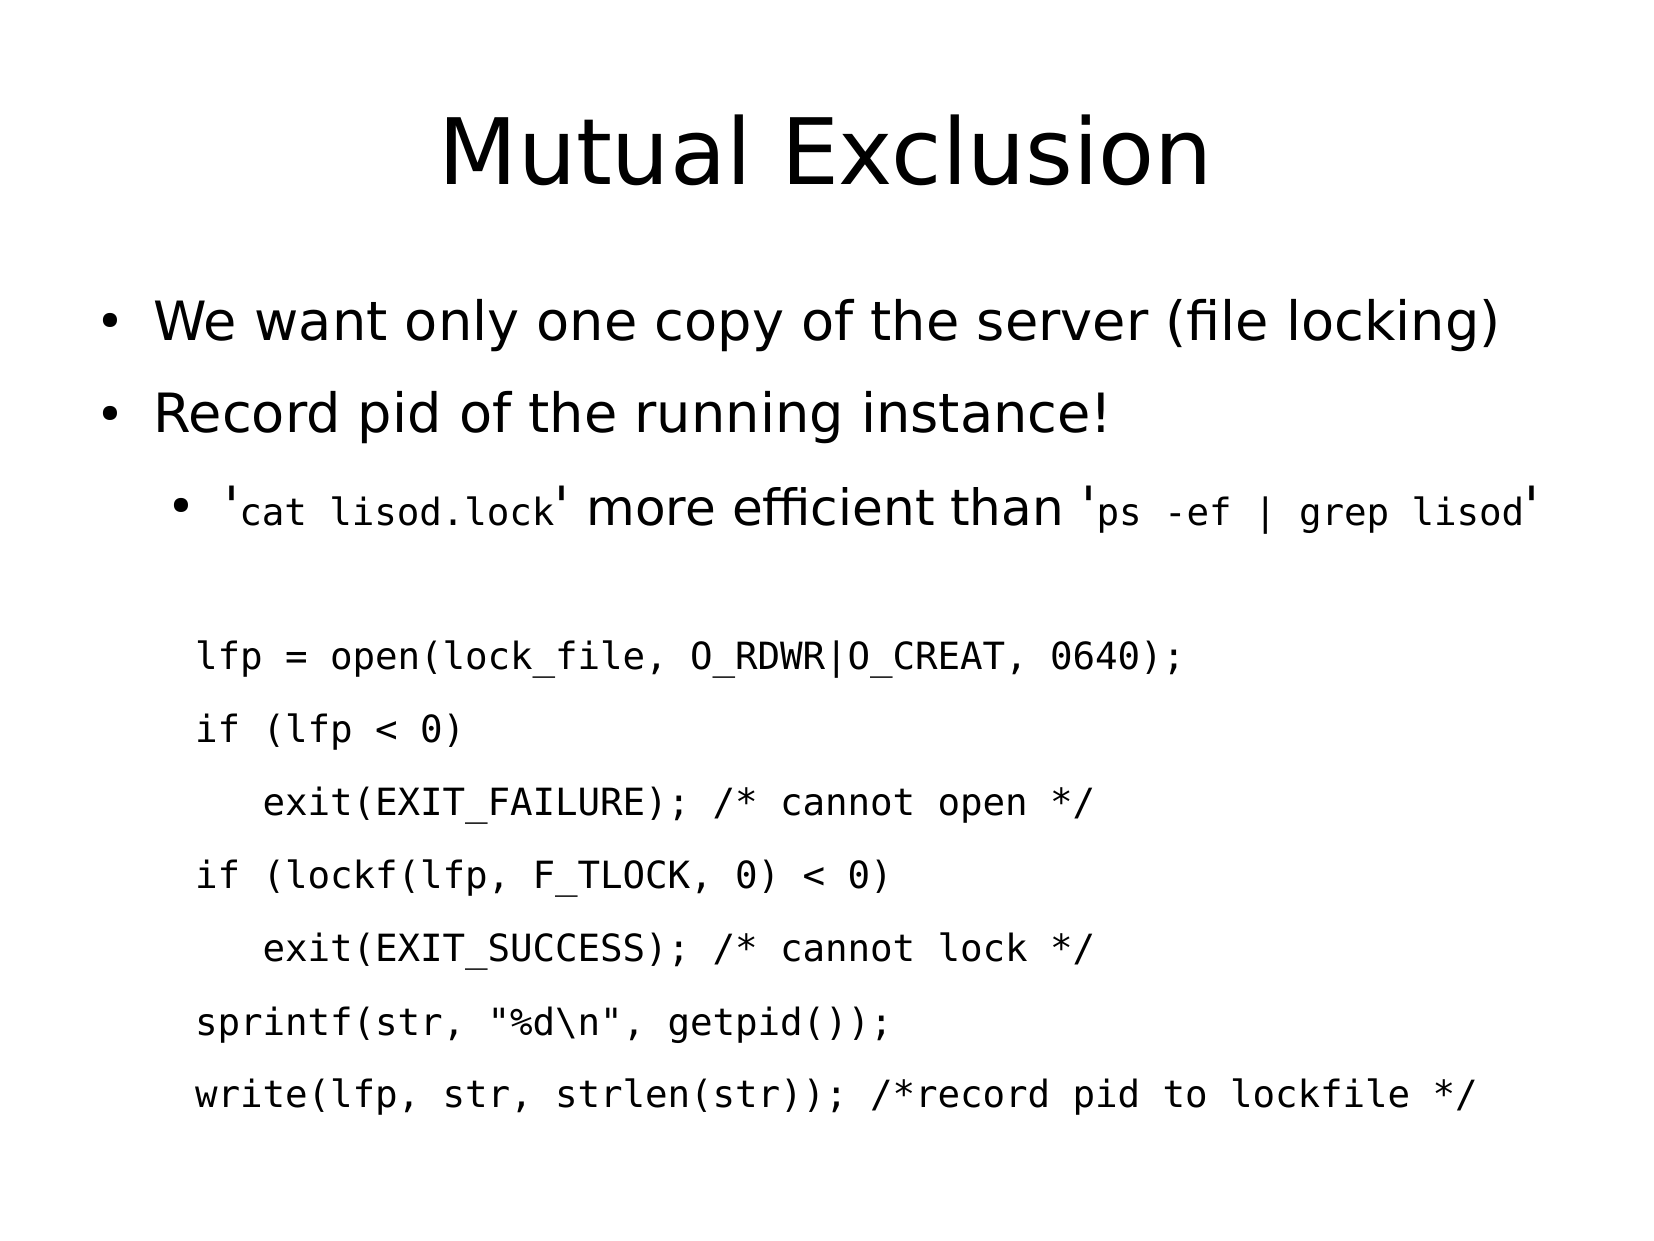

# Mutual Exclusion
We want only one copy of the server (file locking)
Record pid of the running instance!
'cat lisod.lock' more efficient than 'ps -ef | grep lisod'
 lfp = open(lock_file, O_RDWR|O_CREAT, 0640);
 if (lfp < 0)
 exit(EXIT_FAILURE); /* cannot open */
 if (lockf(lfp, F_TLOCK, 0) < 0)
 exit(EXIT_SUCCESS); /* cannot lock */
 sprintf(str, "%d\n", getpid());
 write(lfp, str, strlen(str)); /*record pid to lockfile */